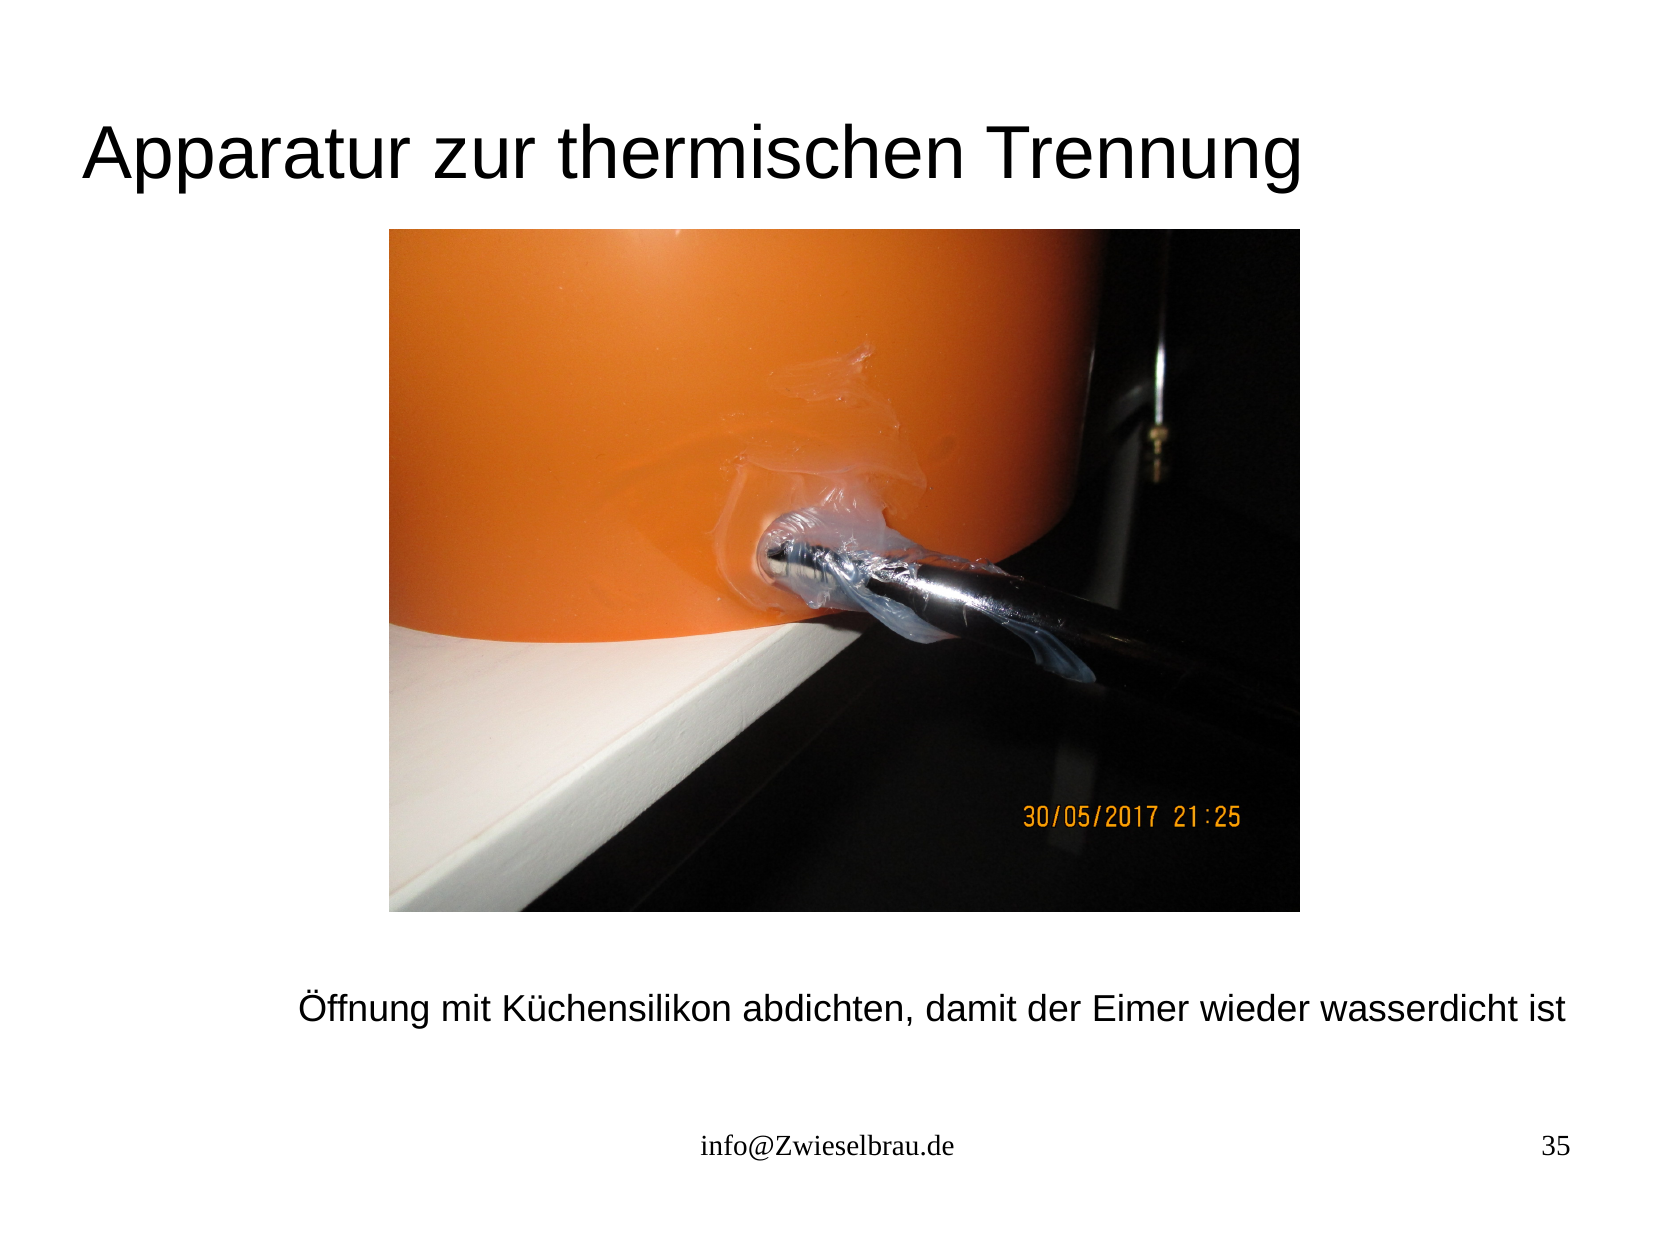

# Apparatur zur thermischen Trennung
Öffnung mit Küchensilikon abdichten, damit der Eimer wieder wasserdicht ist
info@Zwieselbrau.de
35